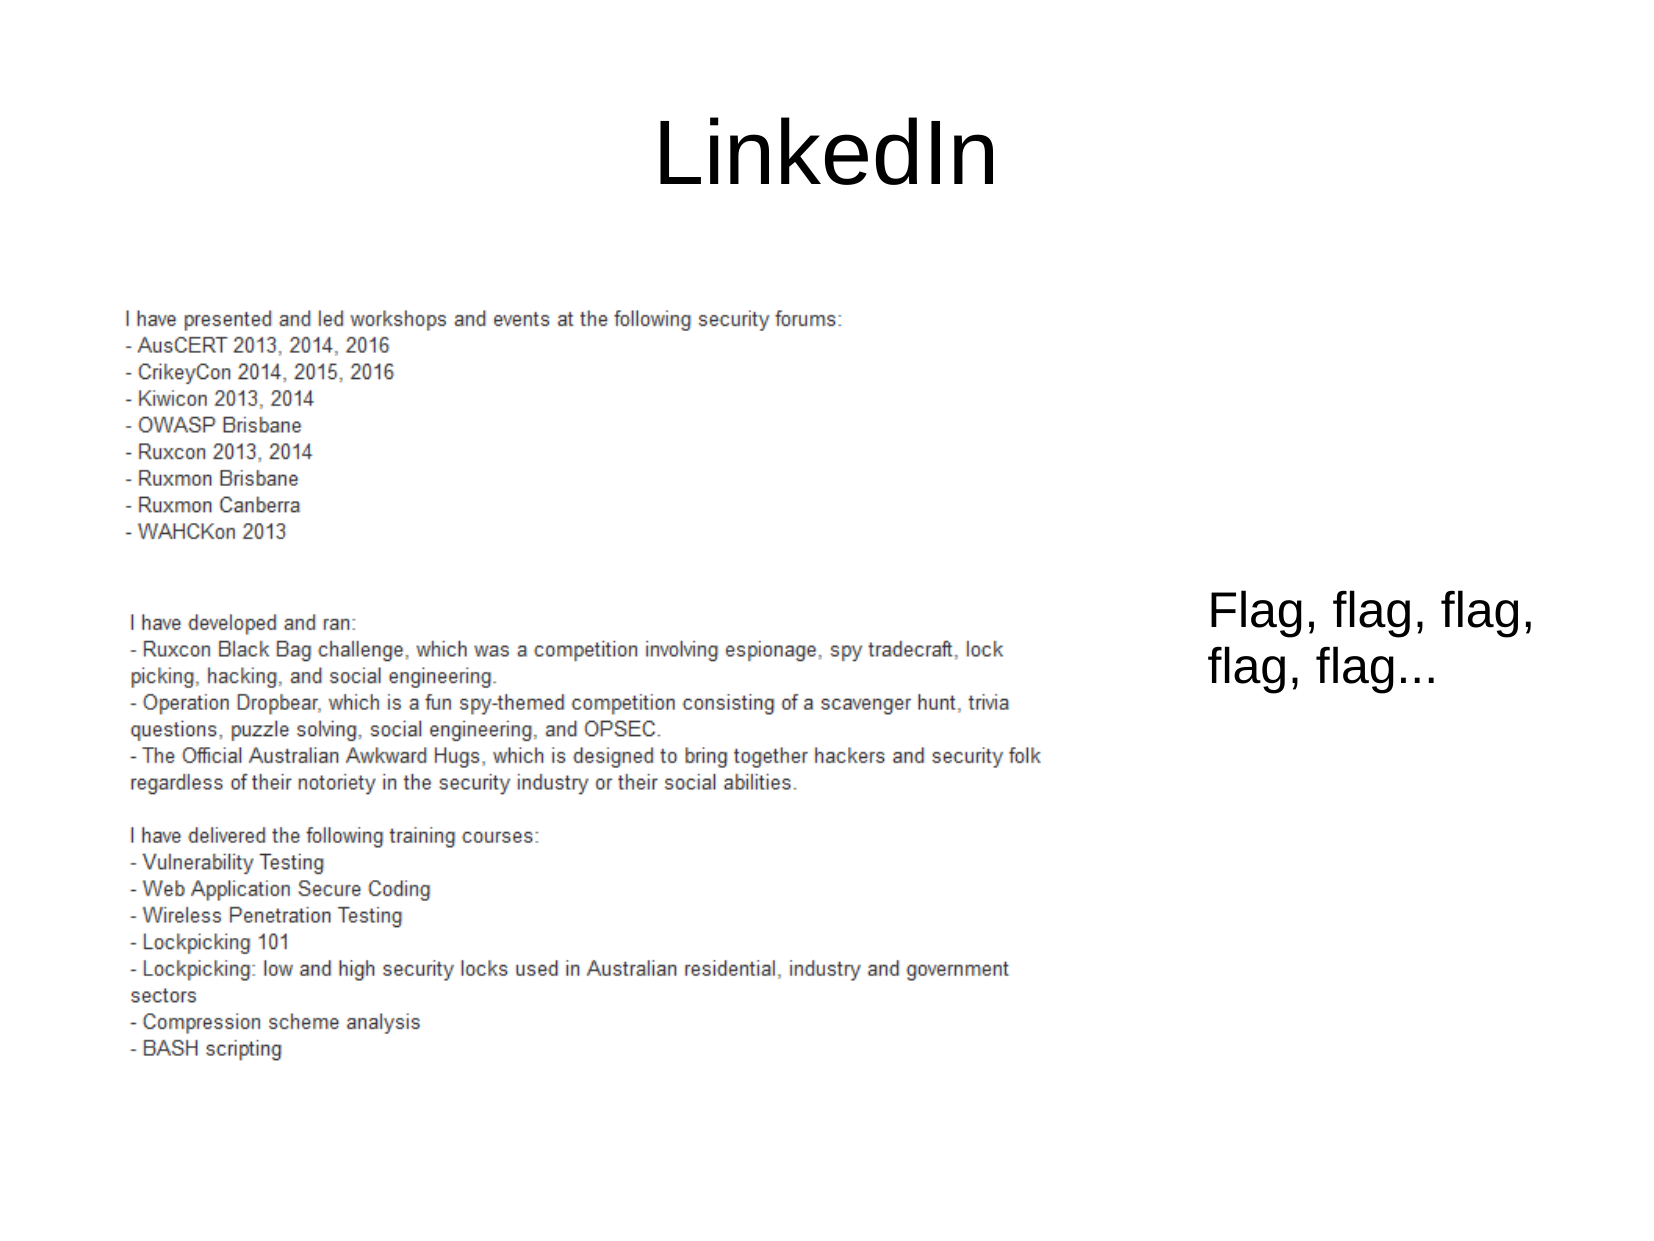

# LinkedIn
Flag, flag, flag, flag, flag...